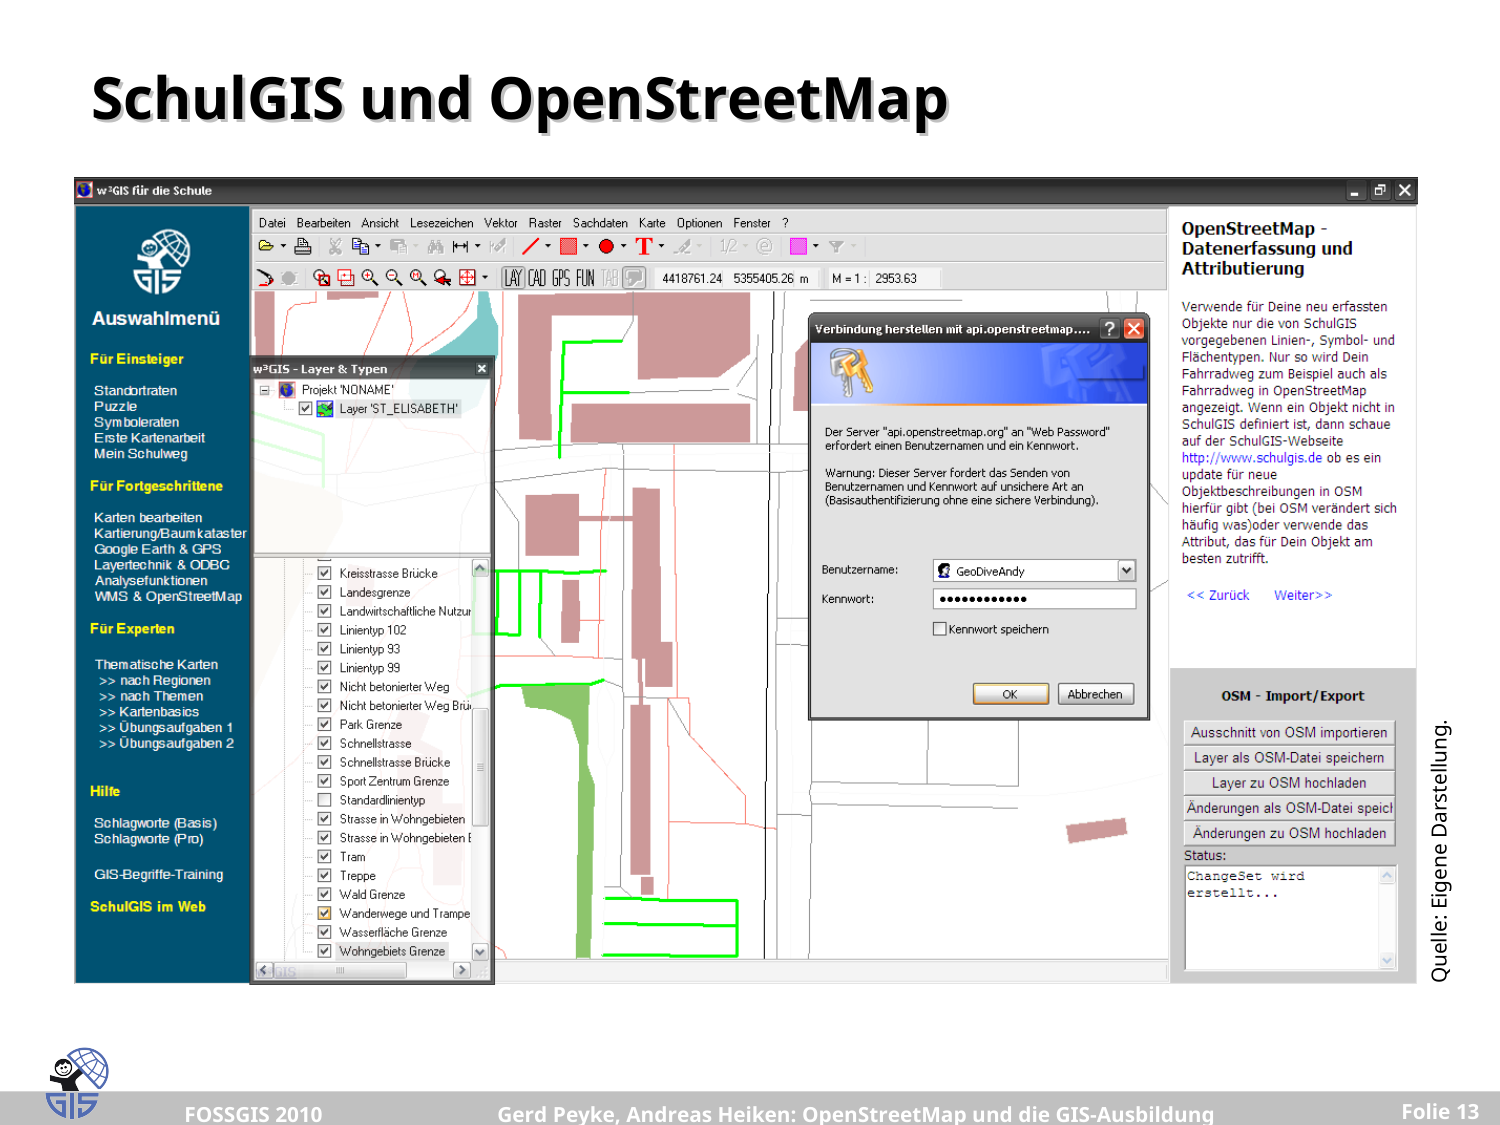

# SchulGIS und OpenStreetMap
Quelle: Eigene Darstellung.
13
17. Februar 2010
Mündliche Promotionsprüfung - Heiken